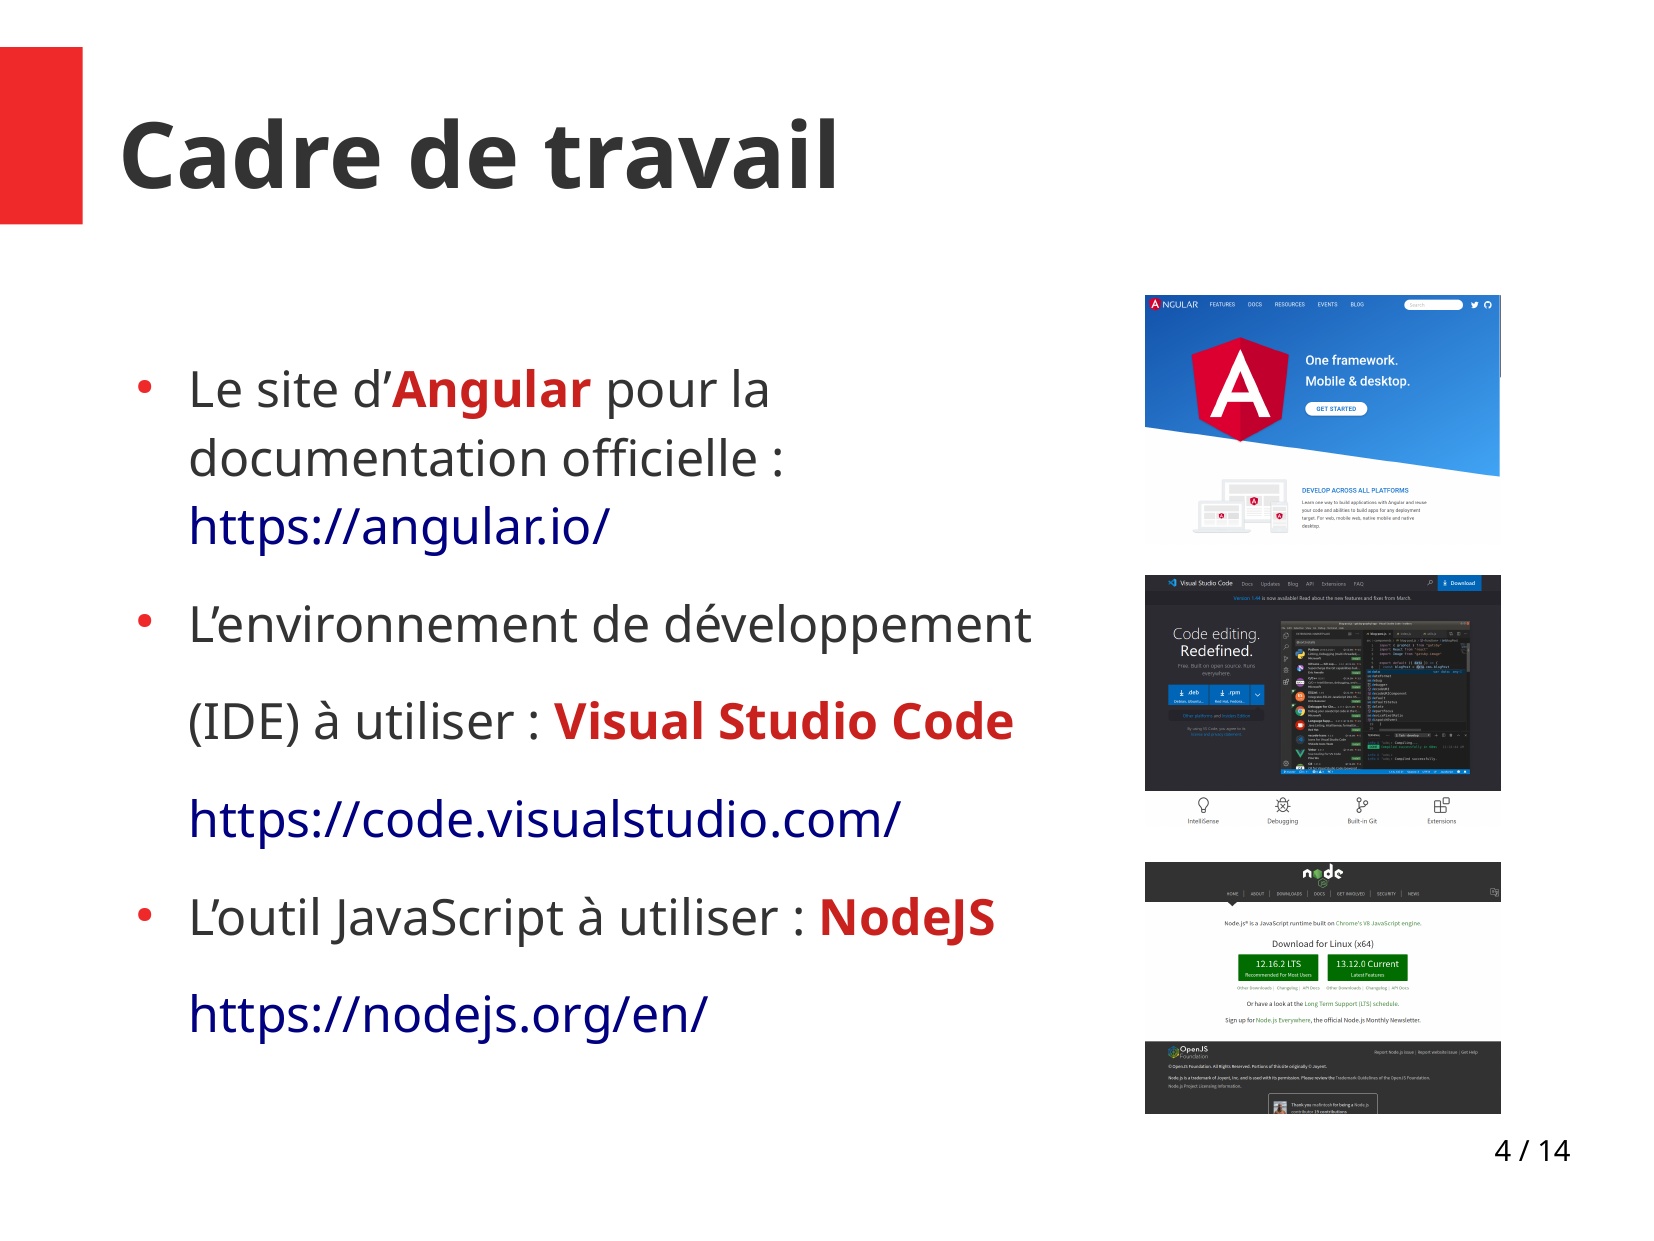

# Cadre de travail
Le site d’Angular pour la documentation officielle : https://angular.io/
L’environnement de développement
(IDE) à utiliser : Visual Studio Code
https://code.visualstudio.com/
L’outil JavaScript à utiliser : NodeJS
https://nodejs.org/en/
4